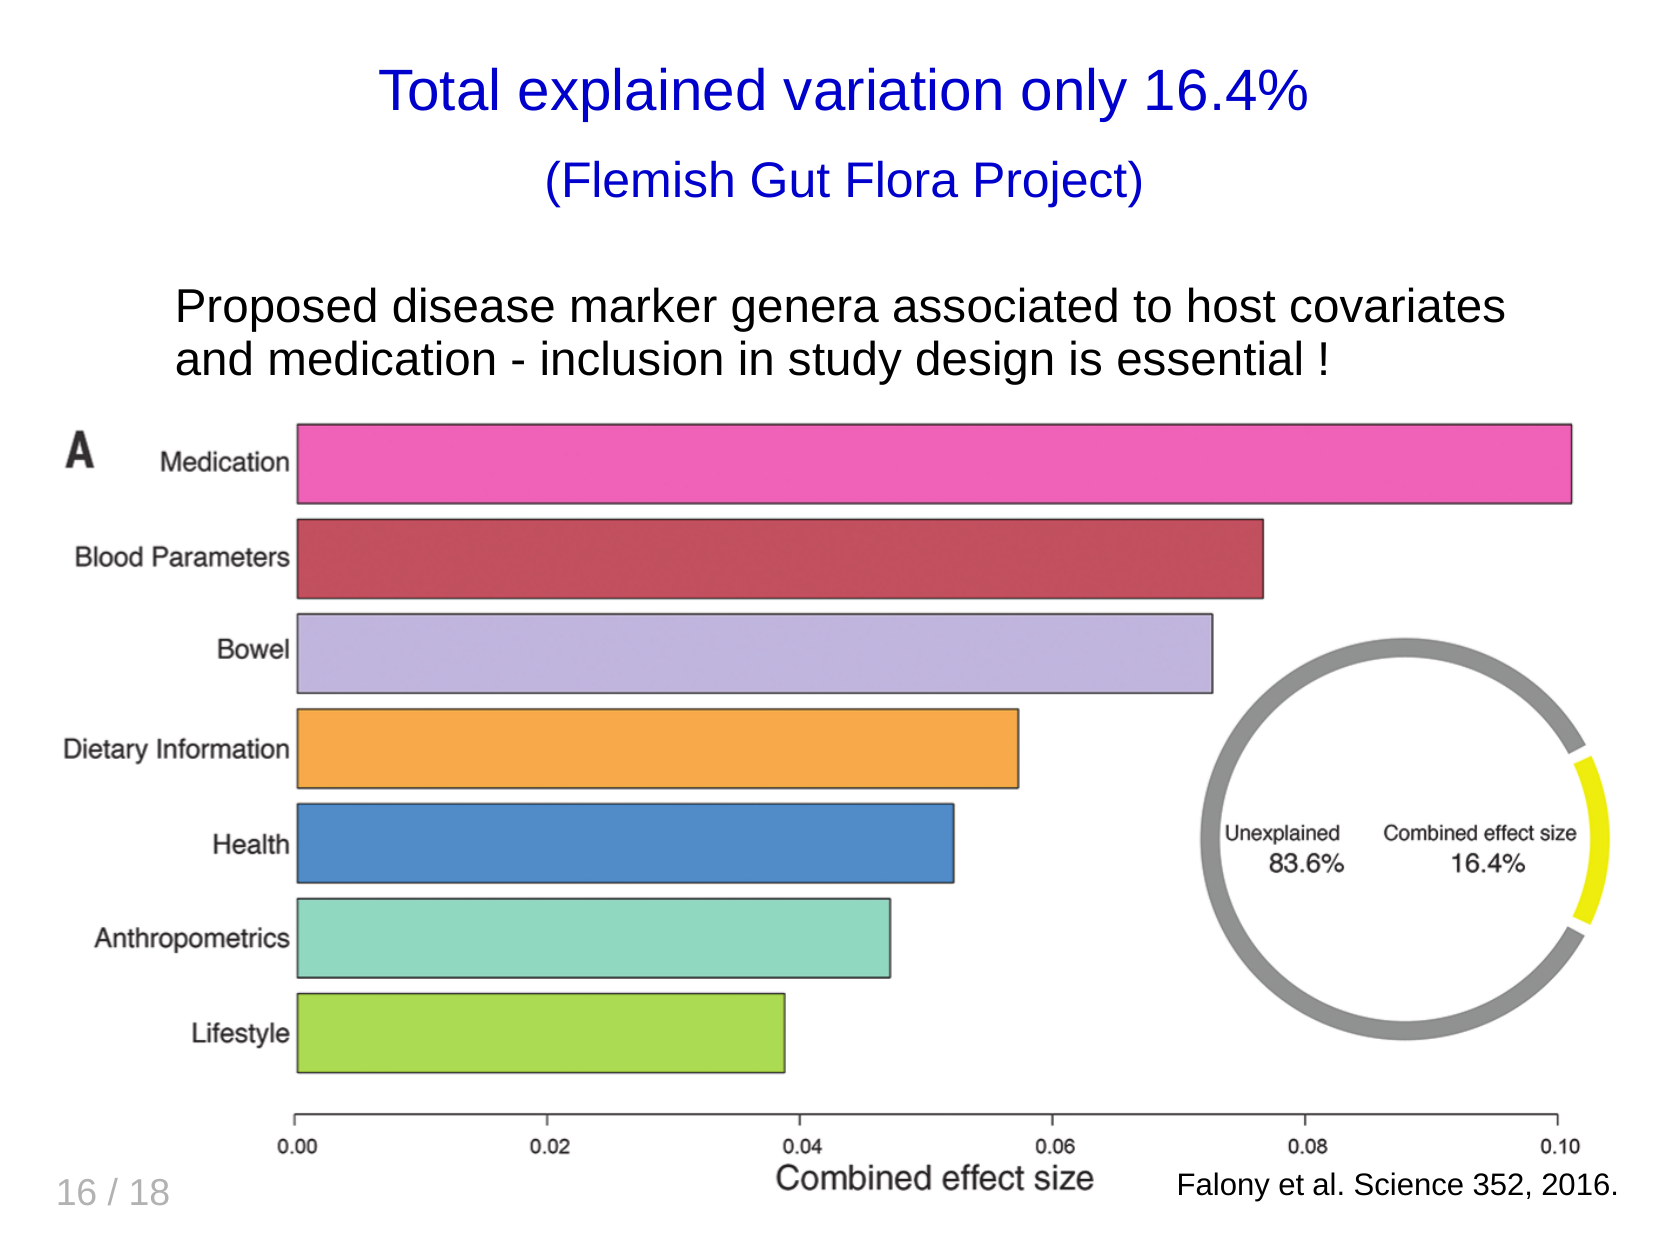

# Total explained variation only 16.4%
(Flemish Gut Flora Project)
Proposed disease marker genera associated to host covariates and medication - inclusion in study design is essential !
Falony et al. Science 352, 2016.